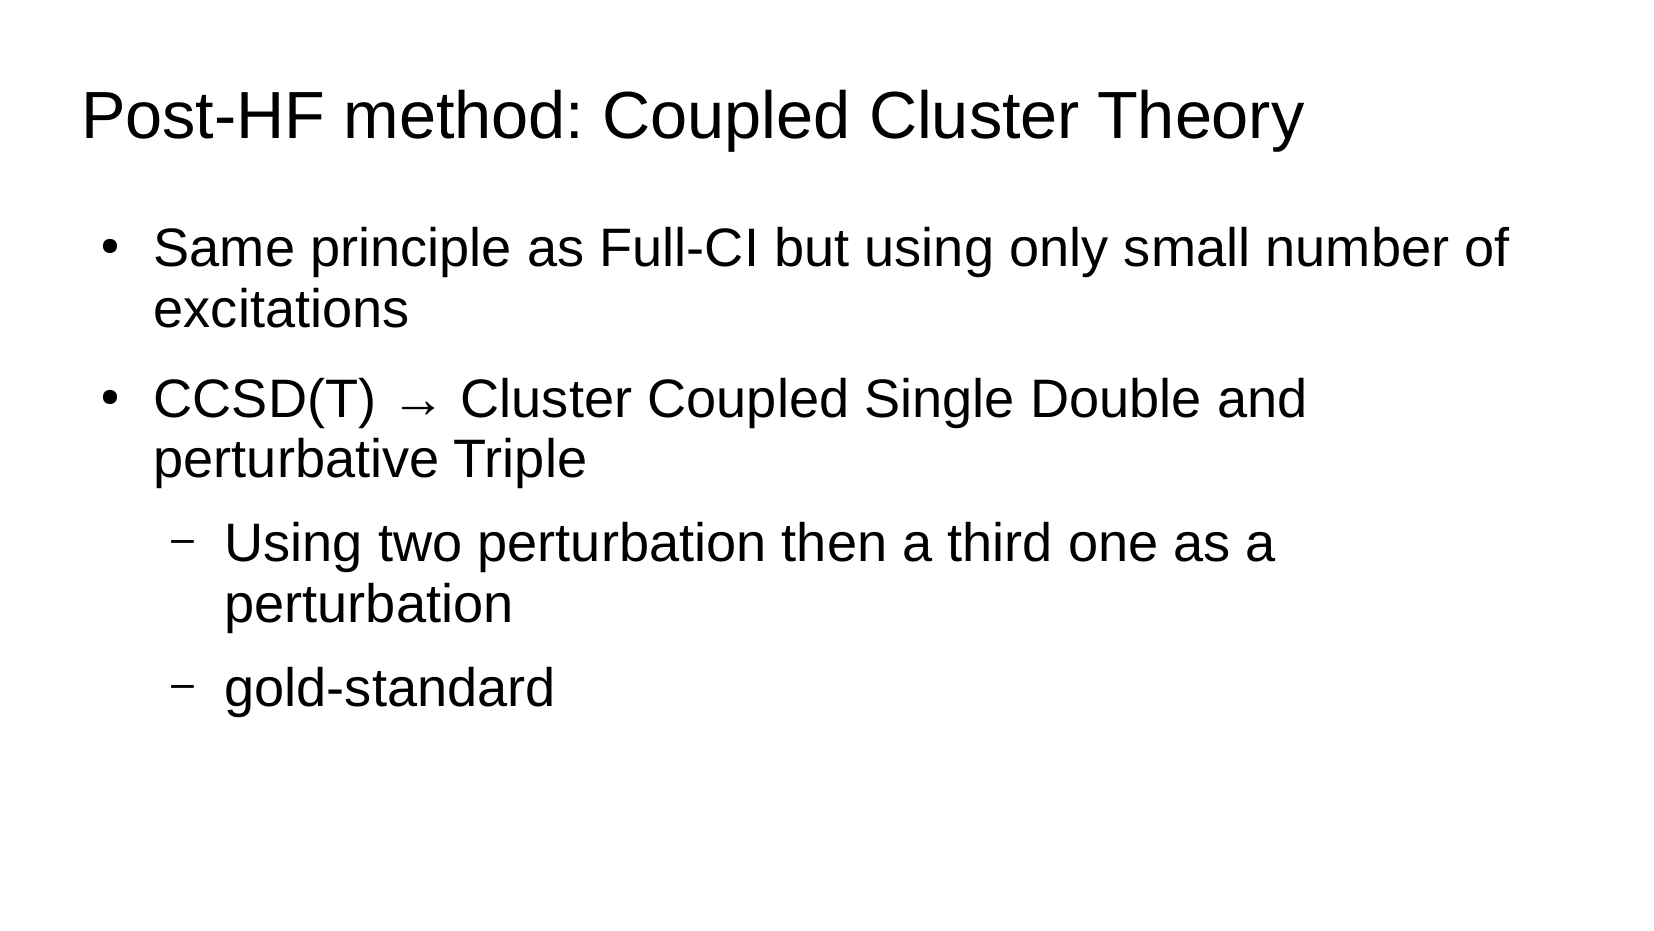

Post-HF method: Coupled Cluster Theory
# Same principle as Full-CI but using only small number of excitations
CCSD(T) → Cluster Coupled Single Double and perturbative Triple
Using two perturbation then a third one as a perturbation
gold-standard